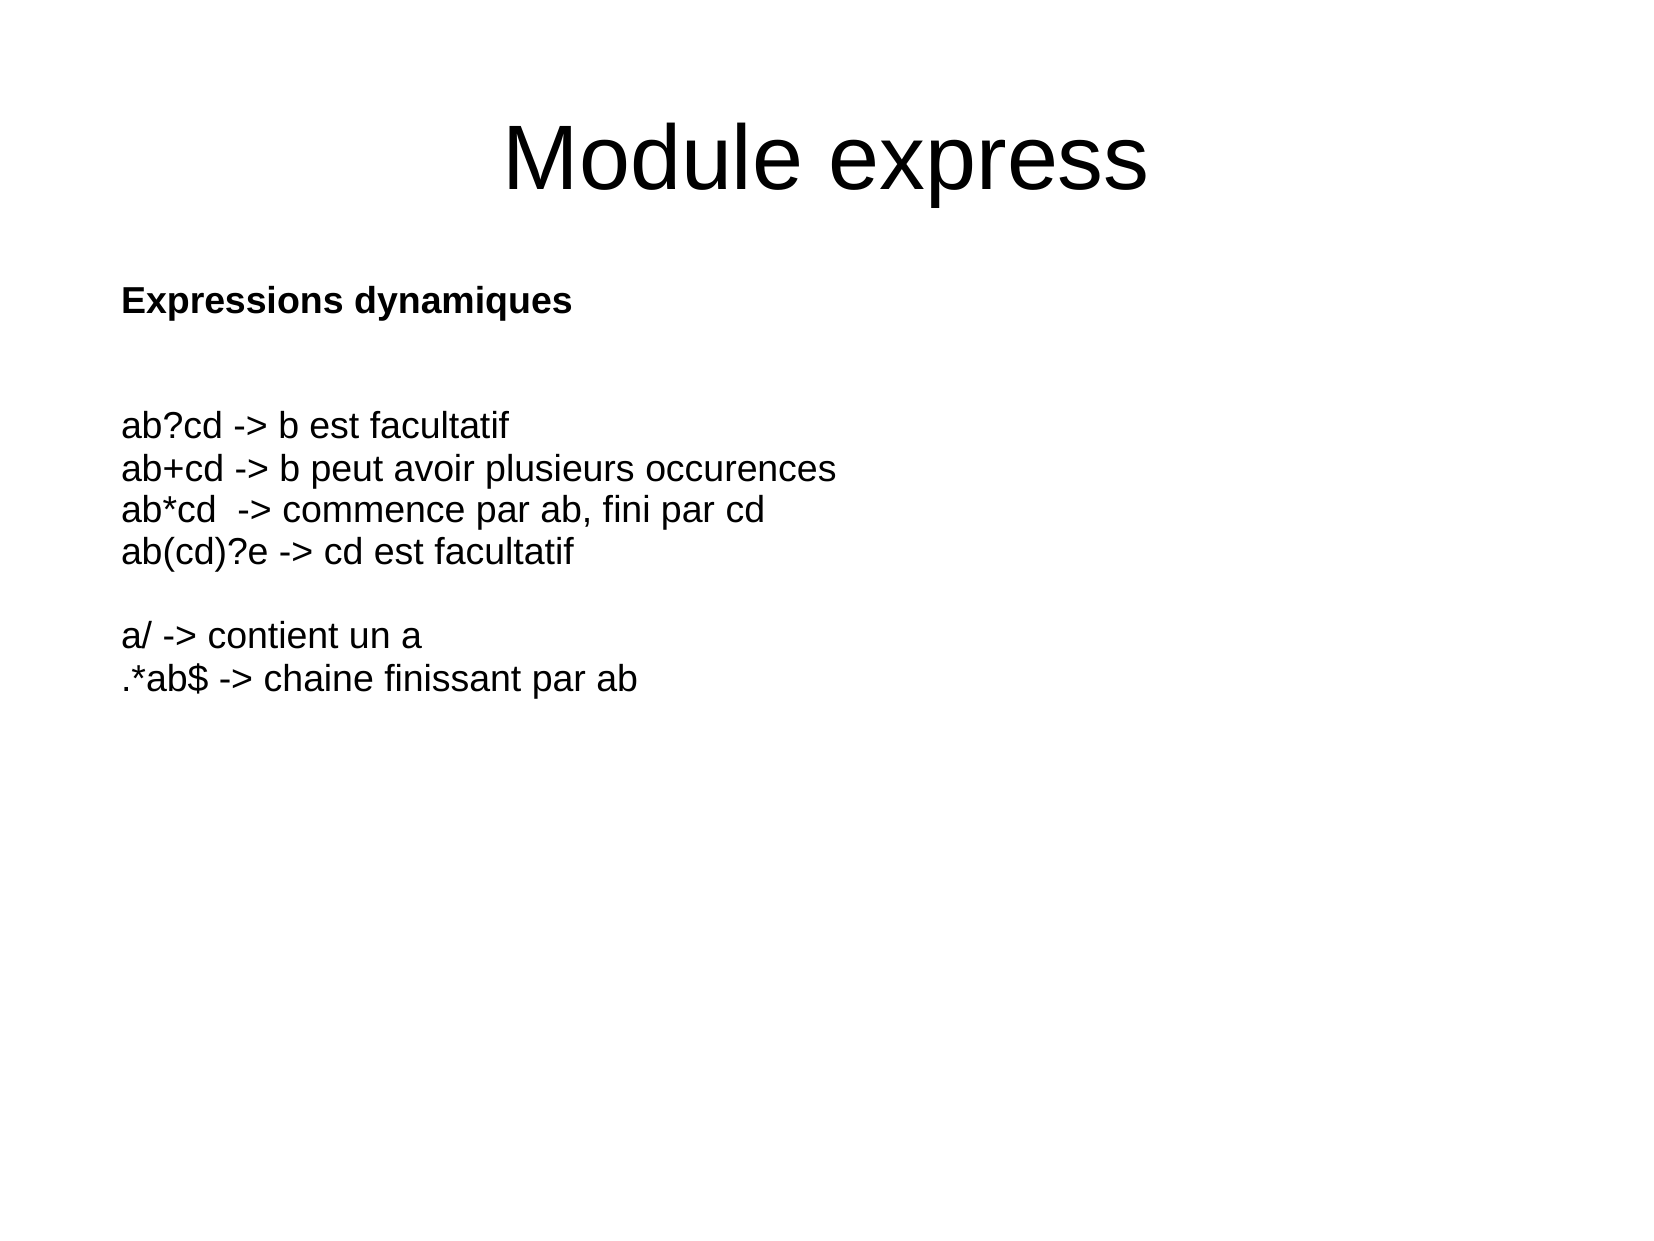

# Module express
Expressions dynamiques
ab?cd -> b est facultatif
ab+cd -> b peut avoir plusieurs occurences
ab*cd -> commence par ab, fini par cd
ab(cd)?e -> cd est facultatif
a/ -> contient un a
.*ab$ -> chaine finissant par ab